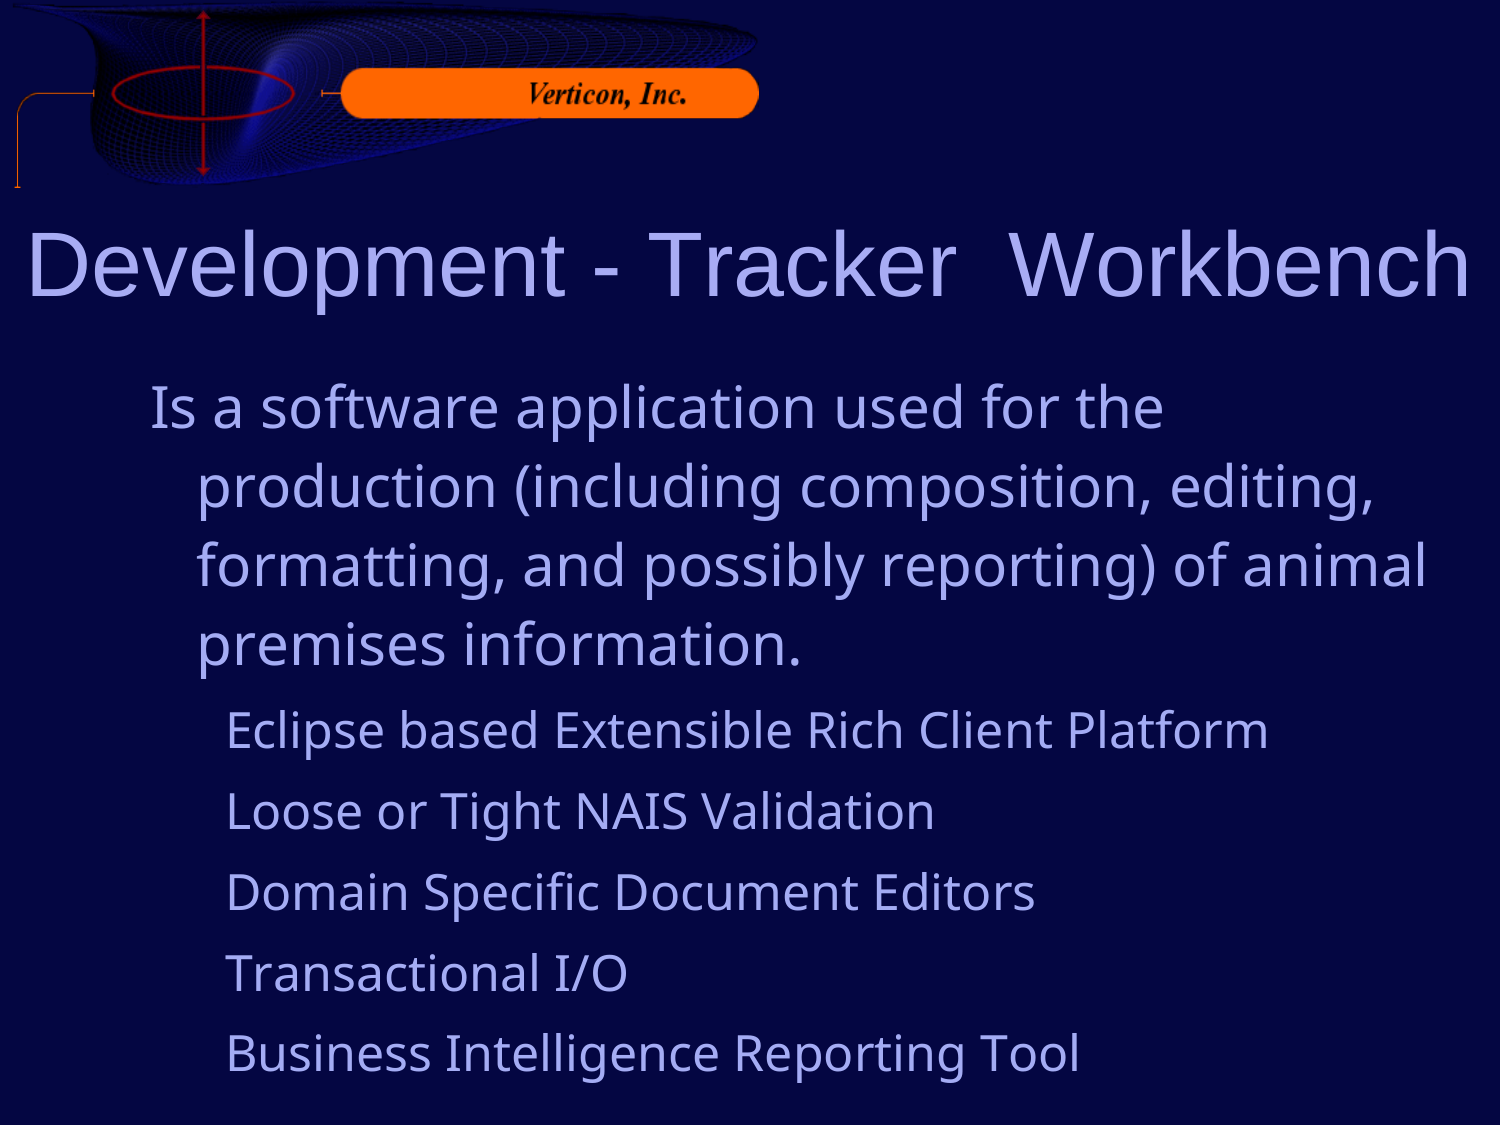

Development - Tracker Workbench
# Is a software application used for the production (including composition, editing, formatting, and possibly reporting) of animal premises information.
Eclipse based Extensible Rich Client Platform
Loose or Tight NAIS Validation
Domain Specific Document Editors
Transactional I/O
Business Intelligence Reporting Tool